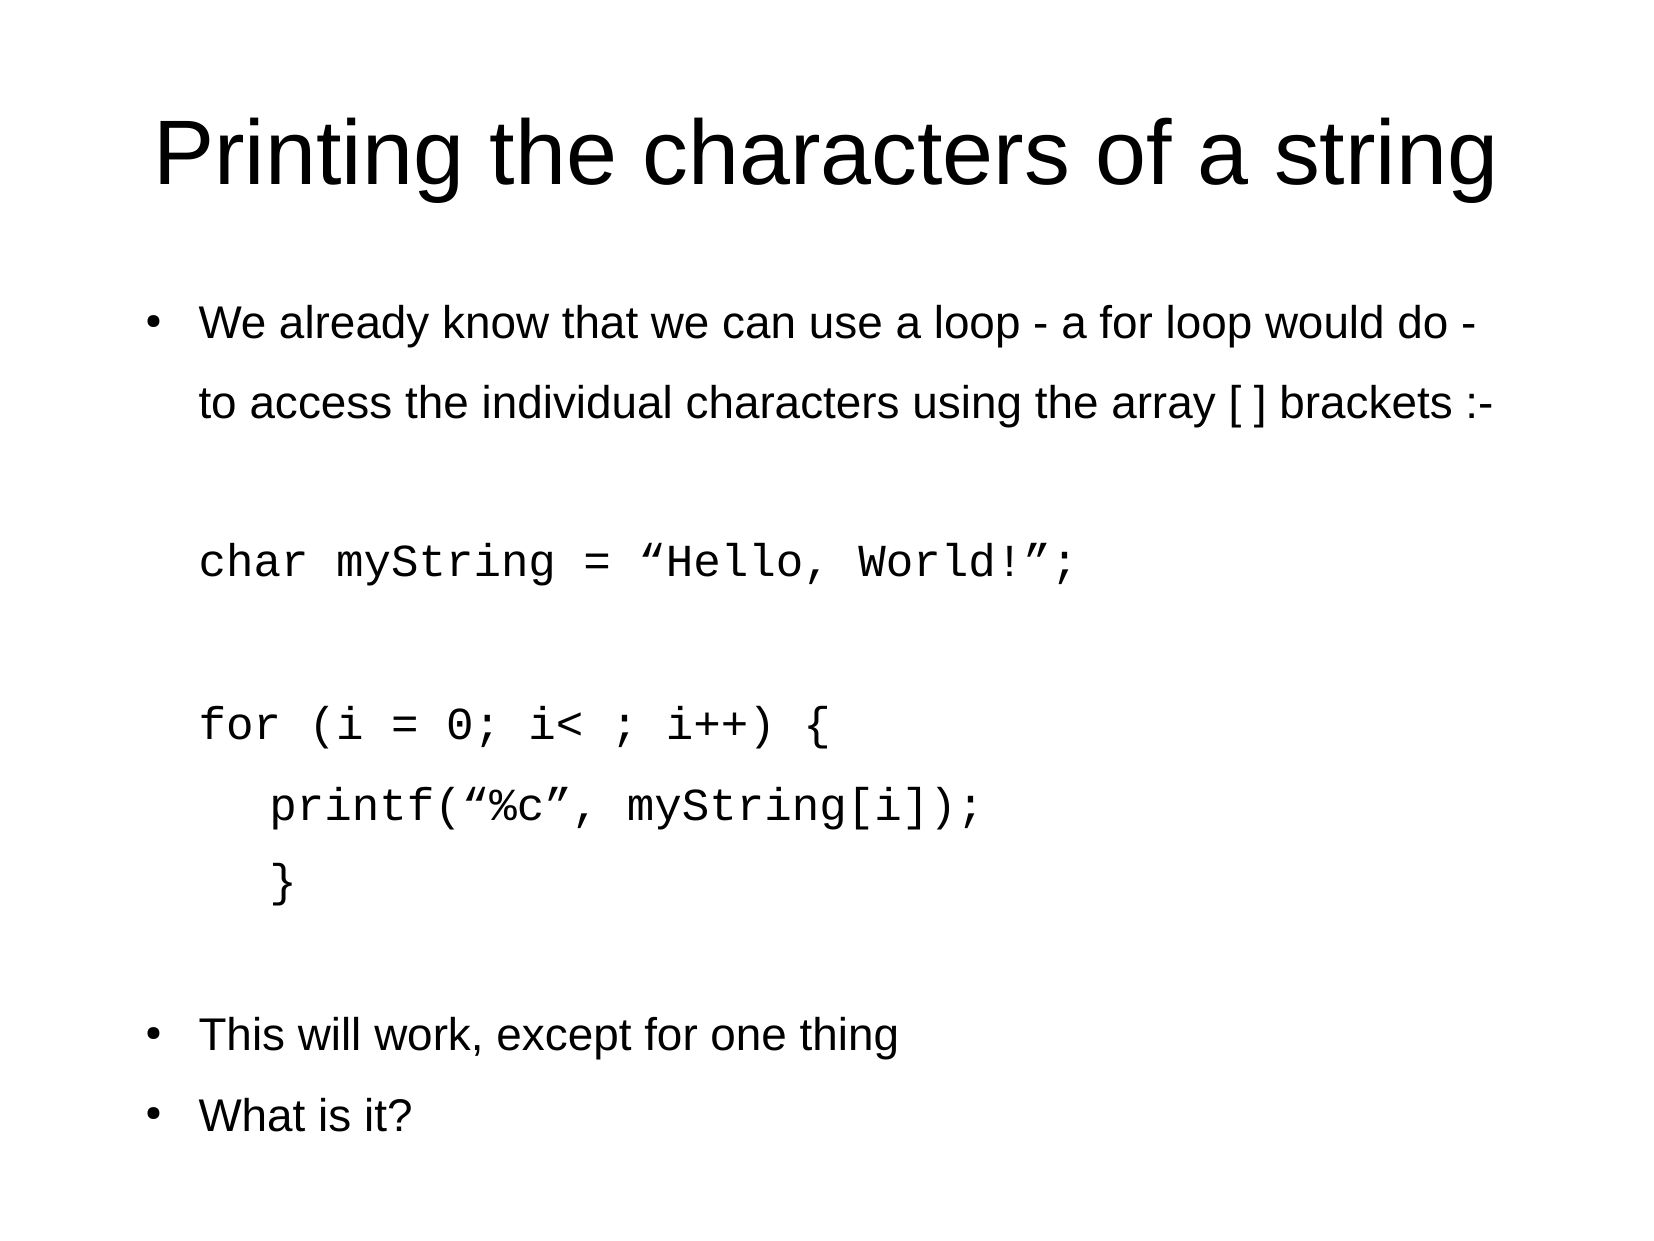

# Printing the characters of a string
We already know that we can use a loop - a for loop would do -
to access the individual characters using the array [ ] brackets :-
char myString = “Hello, World!”;
for (i = 0; i< ; i++) {
printf(“%c”, myString[i]);
}
This will work, except for one thing
What is it?